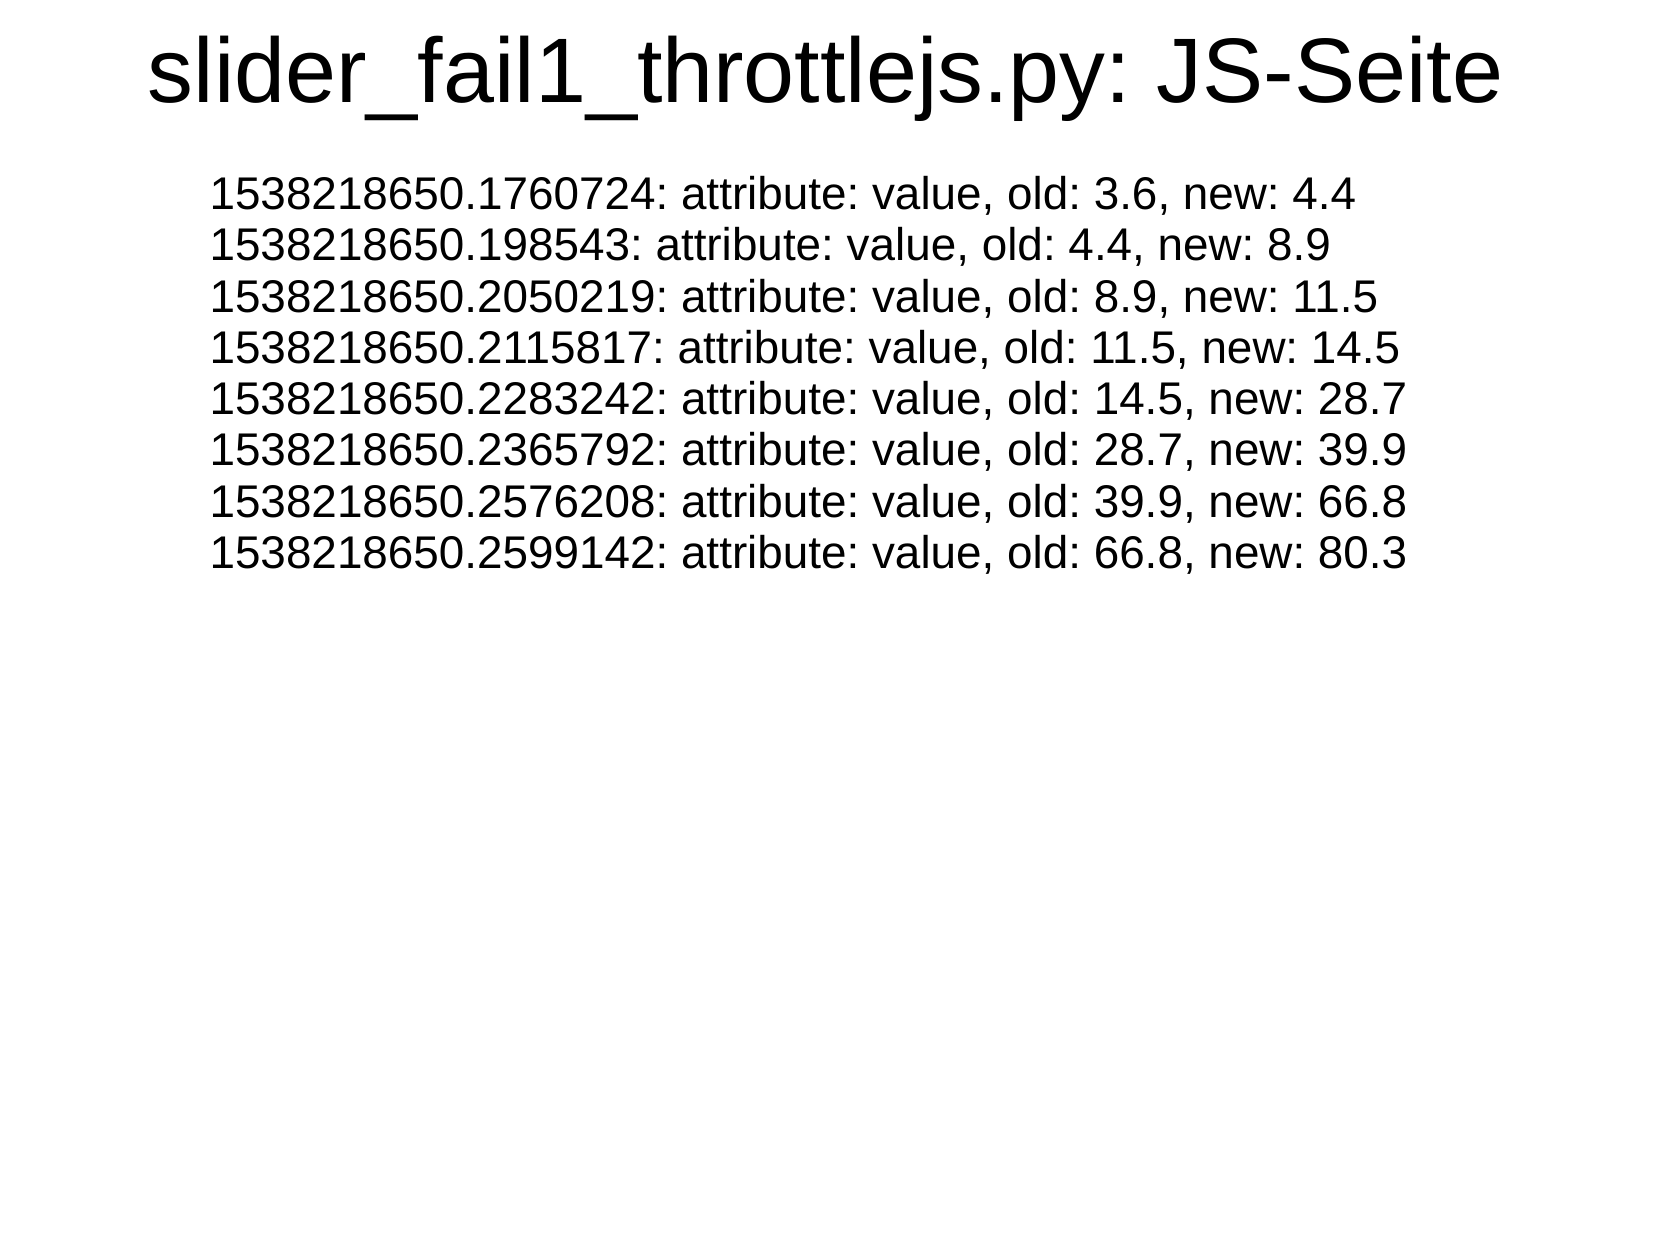

# slider_fail1_throttlejs.py: JS-Seite
1538218650.1760724: attribute: value, old: 3.6, new: 4.4
1538218650.198543: attribute: value, old: 4.4, new: 8.9
1538218650.2050219: attribute: value, old: 8.9, new: 11.5
1538218650.2115817: attribute: value, old: 11.5, new: 14.5
1538218650.2283242: attribute: value, old: 14.5, new: 28.7
1538218650.2365792: attribute: value, old: 28.7, new: 39.9
1538218650.2576208: attribute: value, old: 39.9, new: 66.8
1538218650.2599142: attribute: value, old: 66.8, new: 80.3